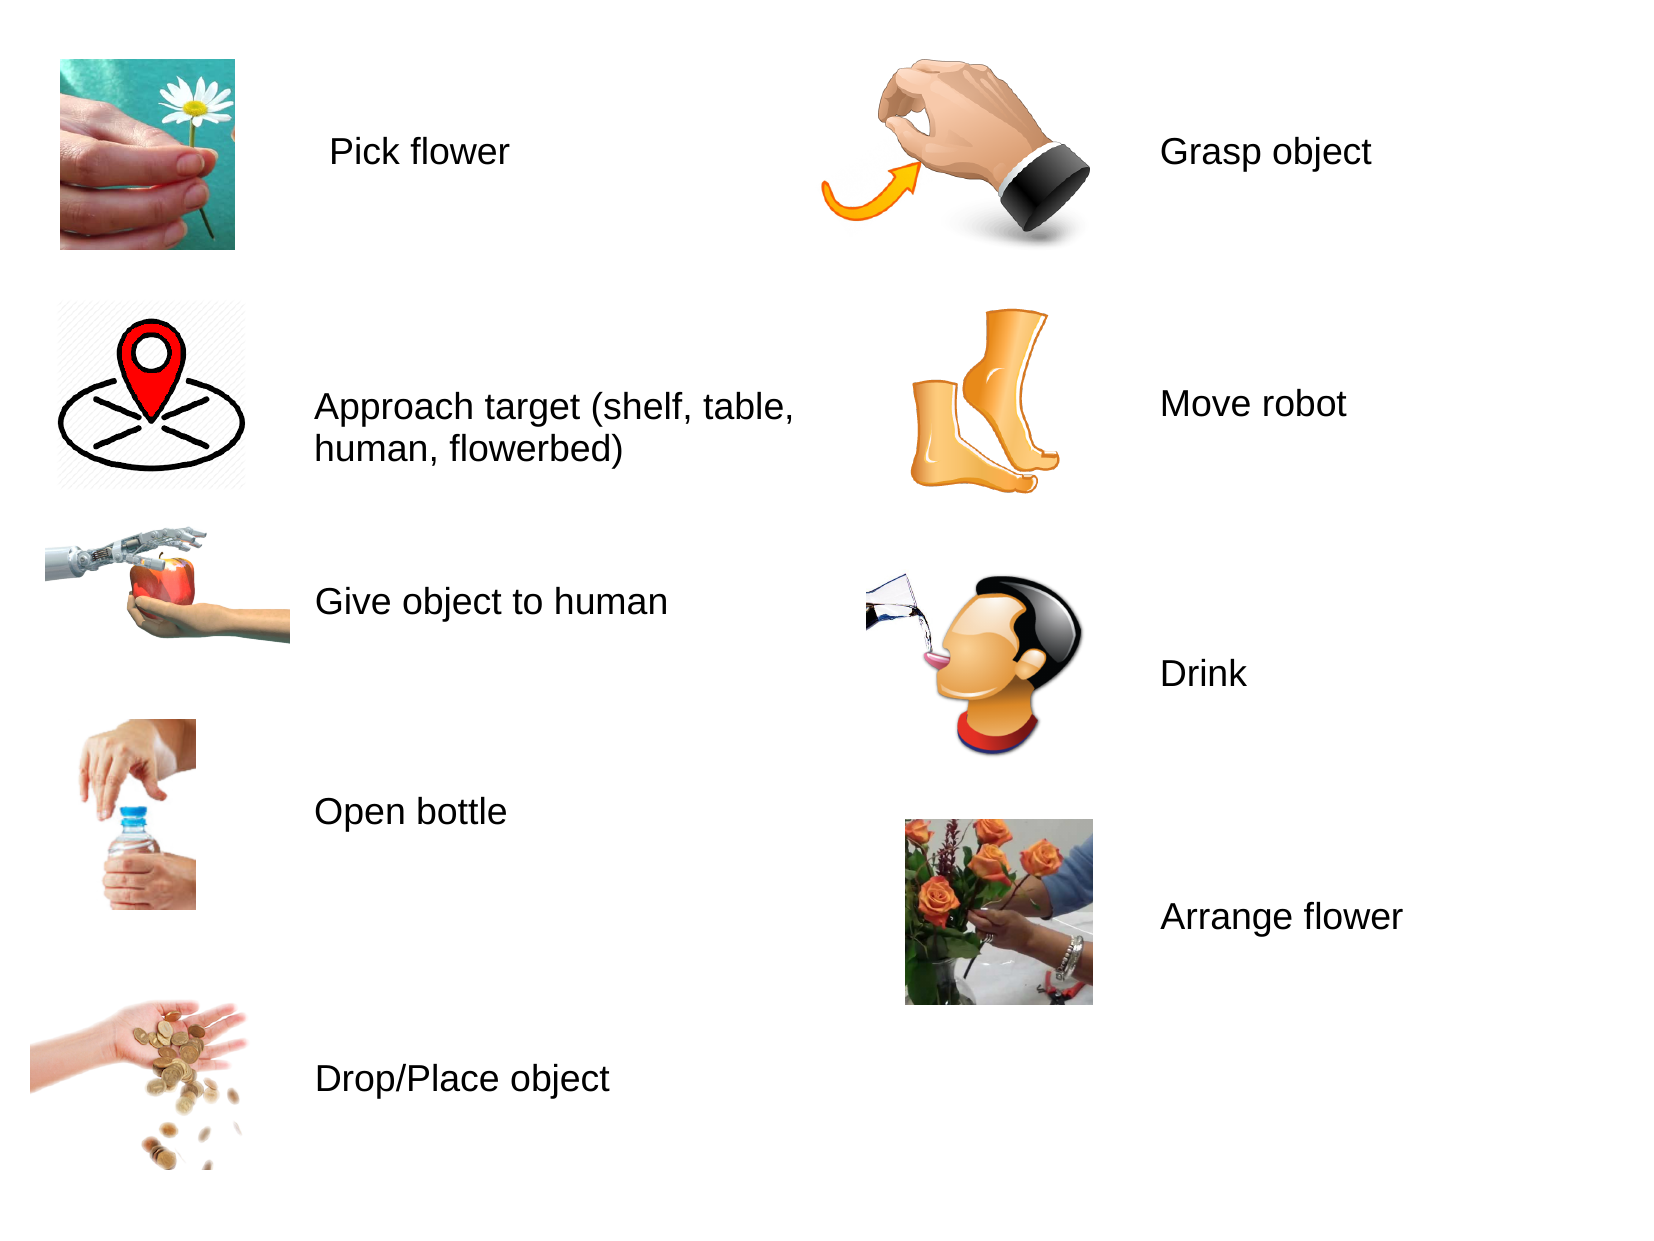

Pick flower
Grasp object
Move robot
Approach target (shelf, table,
human, flowerbed)
Give object to human
Drink
Open bottle
Arrange flower
Drop/Place object